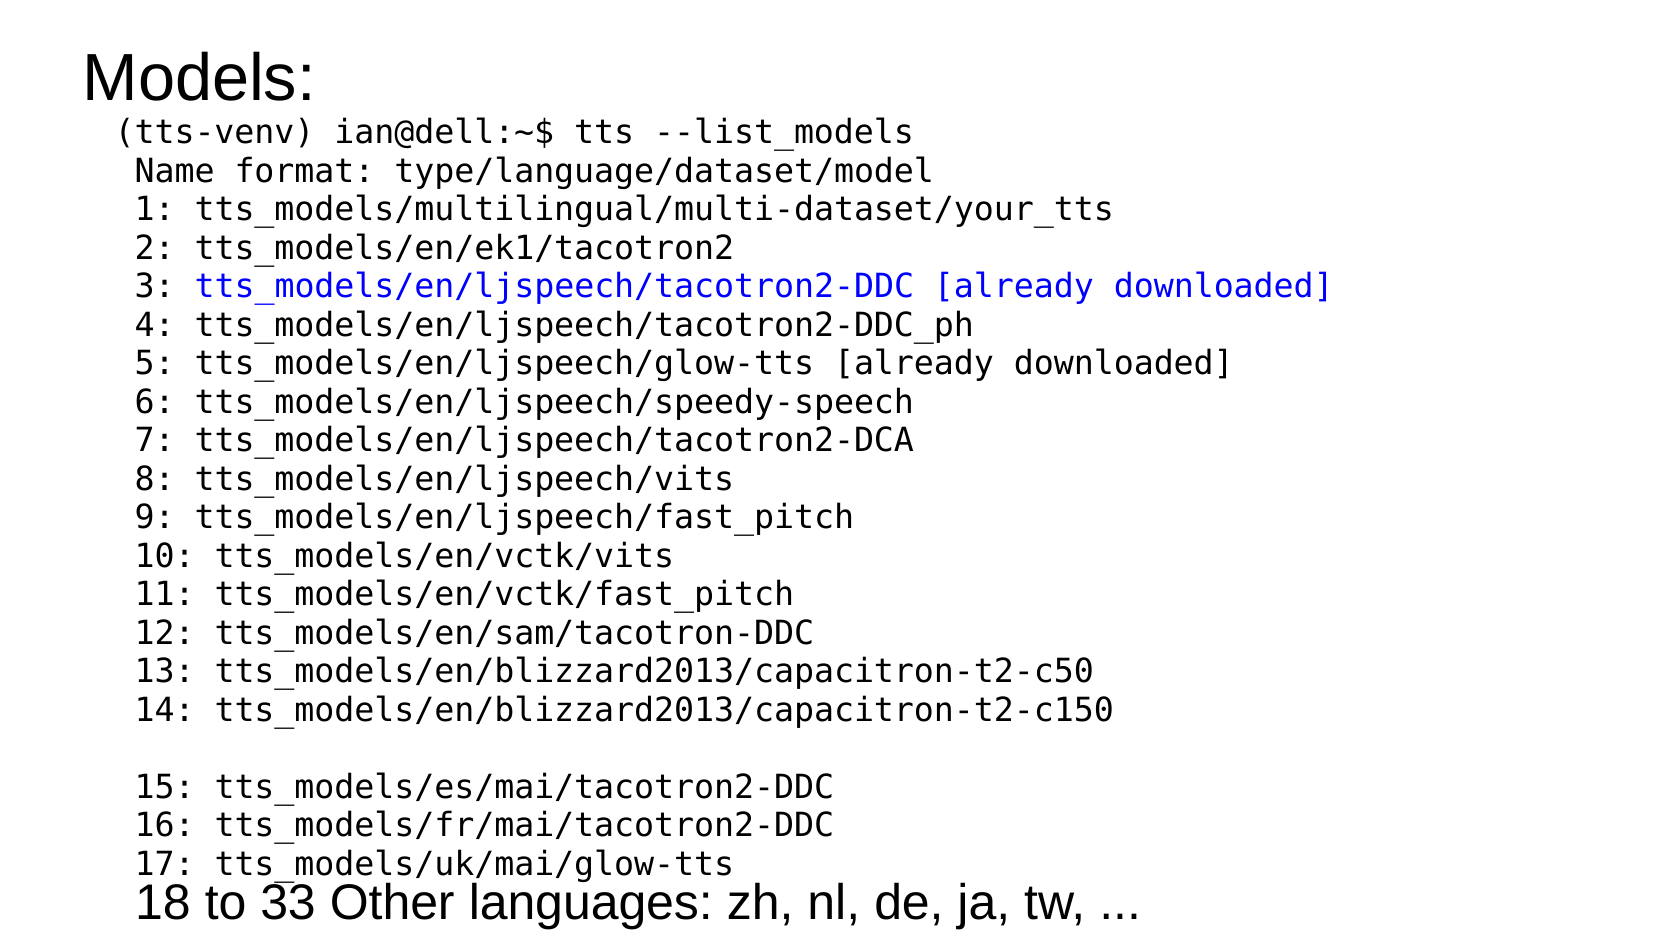

# Models:
(tts-venv) ian@dell:~$ tts --list_models
 Name format: type/language/dataset/model
 1: tts_models/multilingual/multi-dataset/your_tts
 2: tts_models/en/ek1/tacotron2
 3: tts_models/en/ljspeech/tacotron2-DDC [already downloaded]
 4: tts_models/en/ljspeech/tacotron2-DDC_ph
 5: tts_models/en/ljspeech/glow-tts [already downloaded]
 6: tts_models/en/ljspeech/speedy-speech
 7: tts_models/en/ljspeech/tacotron2-DCA
 8: tts_models/en/ljspeech/vits
 9: tts_models/en/ljspeech/fast_pitch
 10: tts_models/en/vctk/vits
 11: tts_models/en/vctk/fast_pitch
 12: tts_models/en/sam/tacotron-DDC
 13: tts_models/en/blizzard2013/capacitron-t2-c50
 14: tts_models/en/blizzard2013/capacitron-t2-c150
 15: tts_models/es/mai/tacotron2-DDC
 16: tts_models/fr/mai/tacotron2-DDC
 17: tts_models/uk/mai/glow-tts
18 to 33 Other languages: zh, nl, de, ja, tw, ...